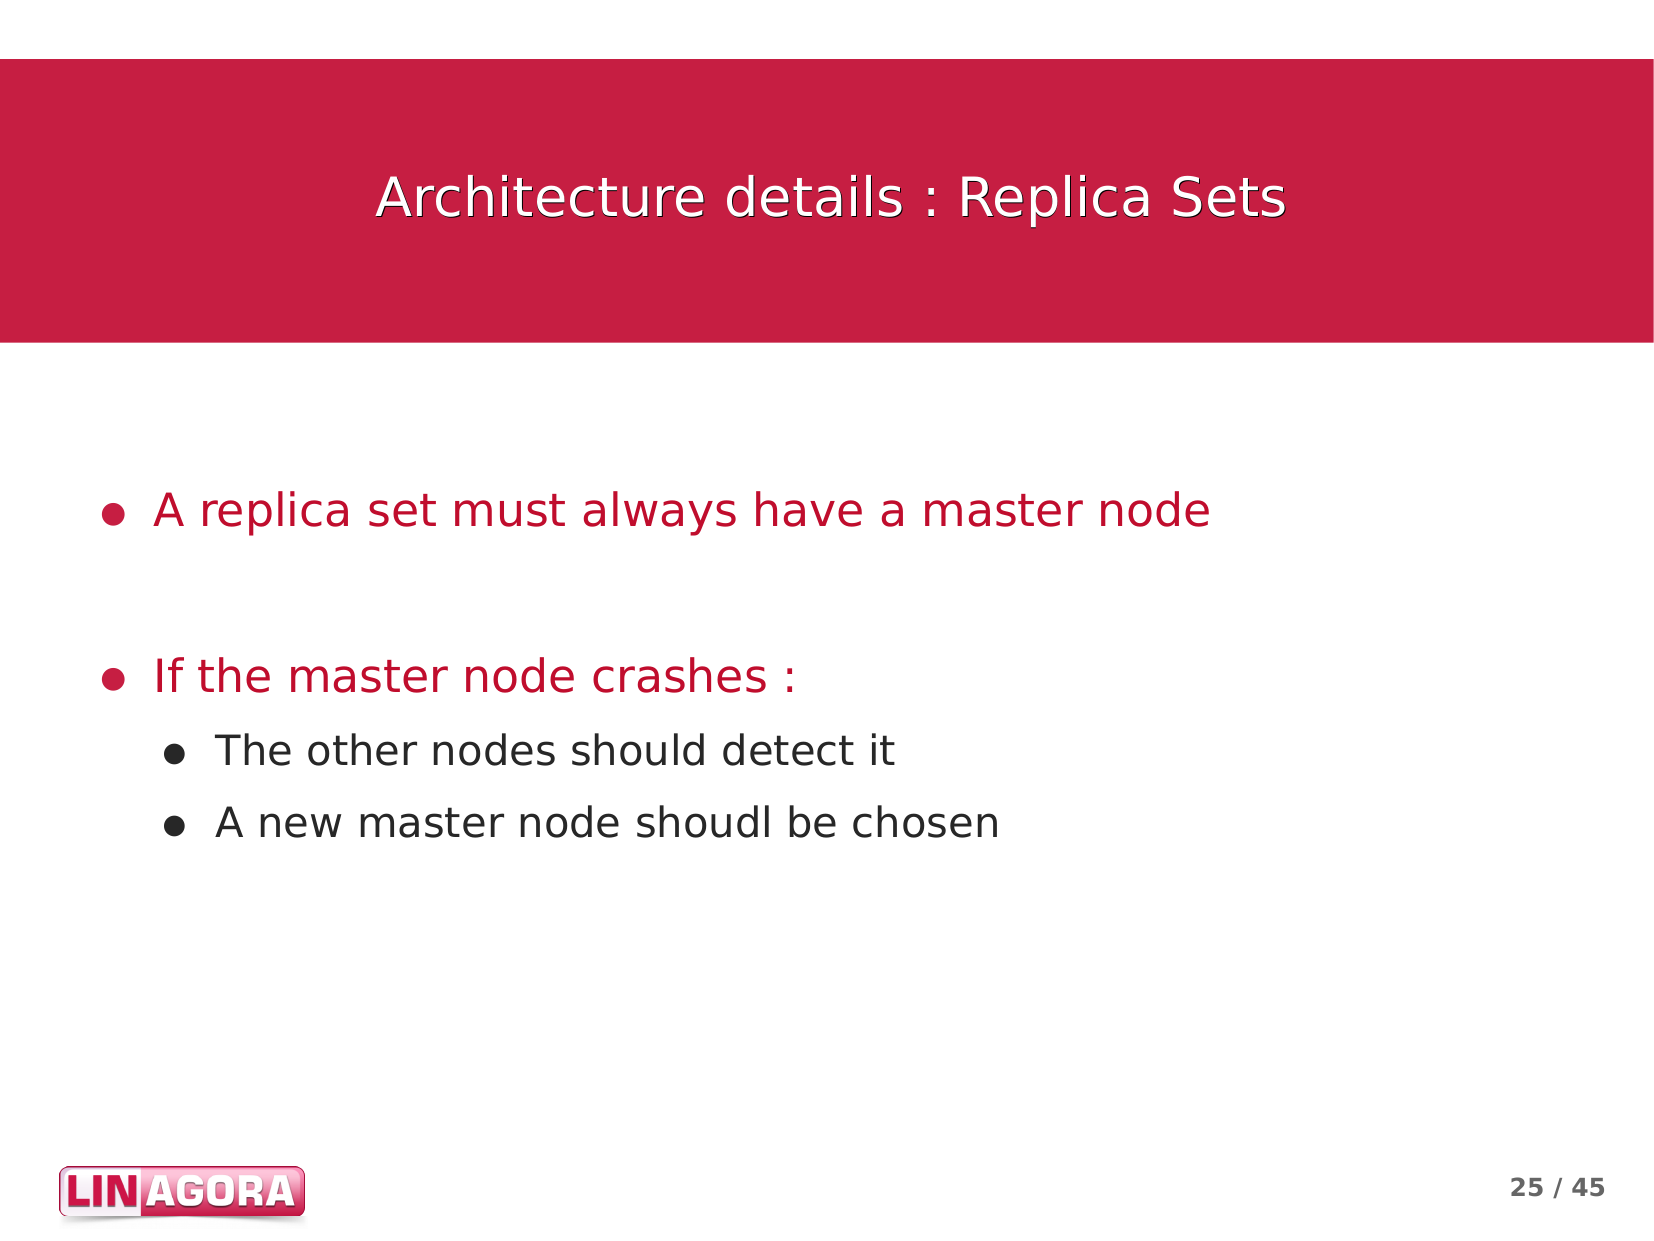

# Architecture details : Replica Sets
A replica set must always have a master node
If the master node crashes :
The other nodes should detect it
A new master node shoudl be chosen